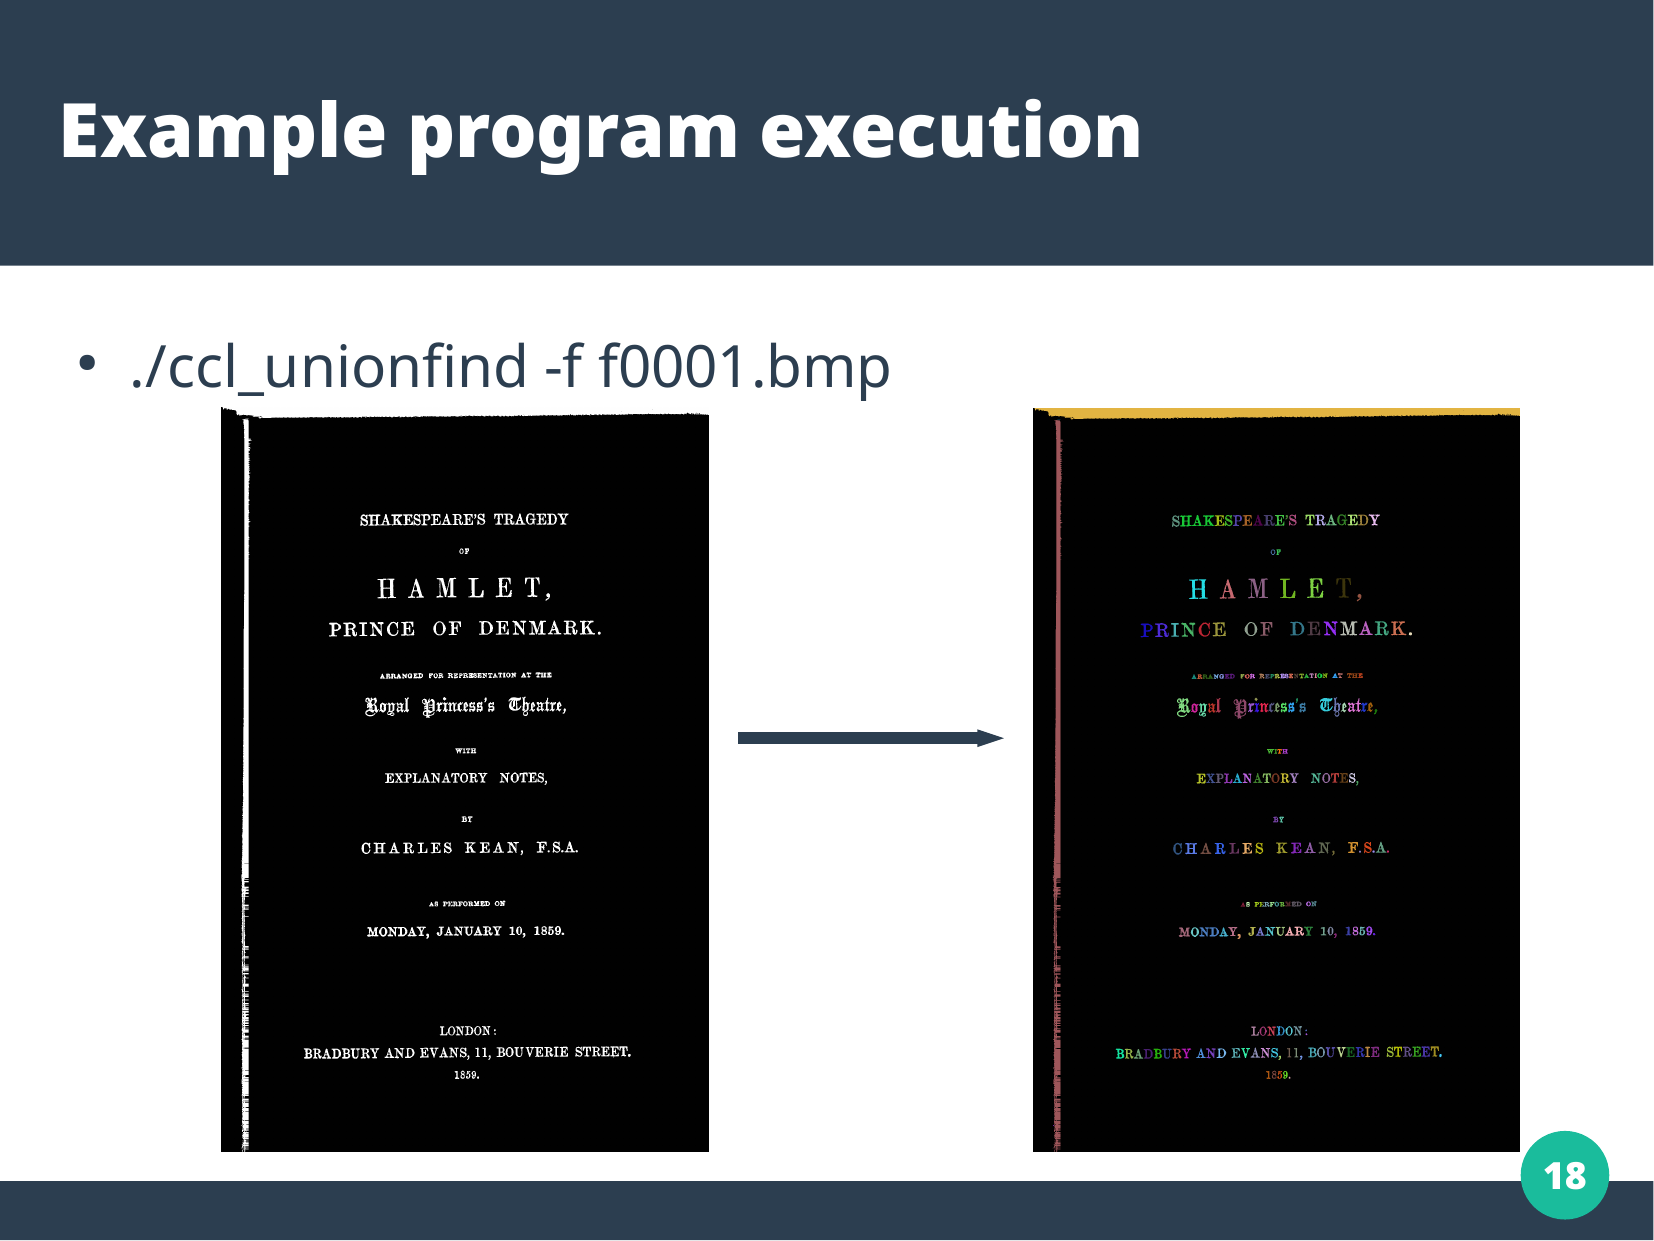

# Example program execution
./ccl_unionfind -f f0001.bmp
18